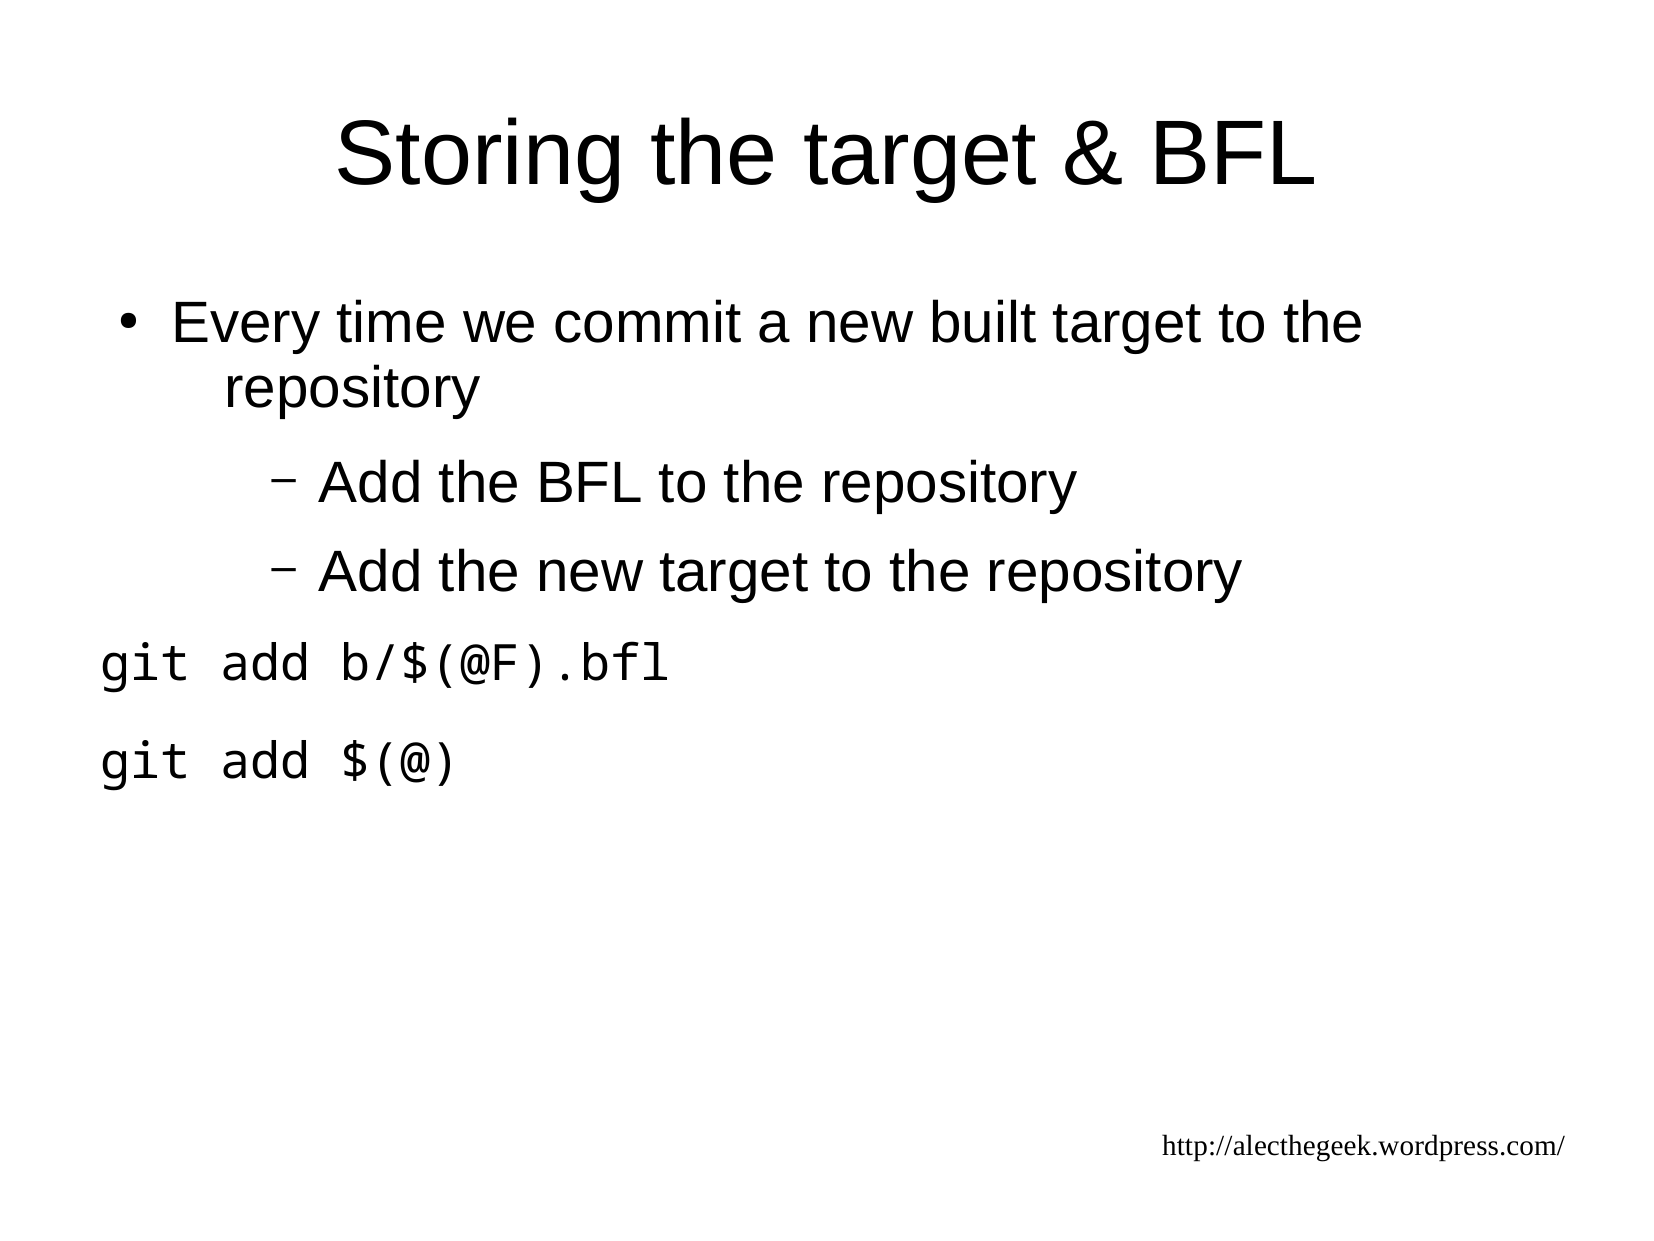

# Storing the target & BFL
Every time we commit a new built target to the repository
Add the BFL to the repository
Add the new target to the repository
git add b/$(@F).bfl
git add $(@)
http://alecthegeek.wordpress.com/